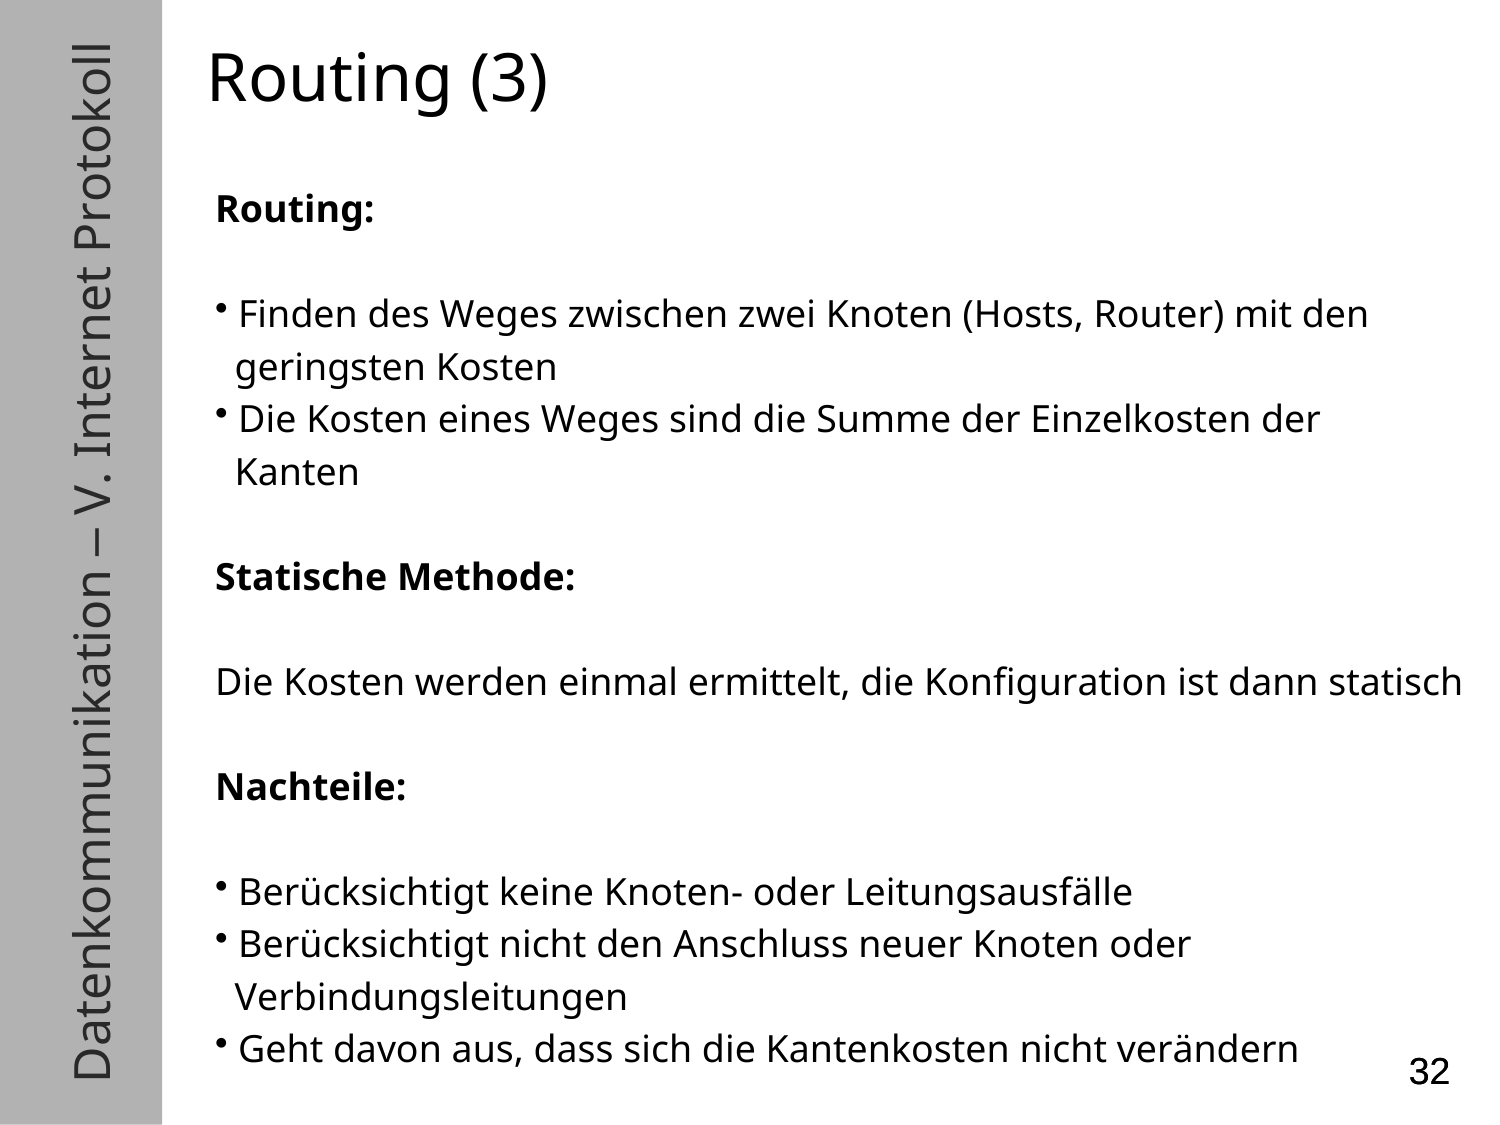

Routing (3)
Routing:
 Finden des Weges zwischen zwei Knoten (Hosts, Router) mit den
 geringsten Kosten
 Die Kosten eines Weges sind die Summe der Einzelkosten der
 Kanten
Statische Methode:
Die Kosten werden einmal ermittelt, die Konfiguration ist dann statisch
Nachteile:
 Berücksichtigt keine Knoten- oder Leitungsausfälle
 Berücksichtigt nicht den Anschluss neuer Knoten oder
 Verbindungsleitungen
 Geht davon aus, dass sich die Kantenkosten nicht verändern
Datenkommunikation – V. Internet Protokoll